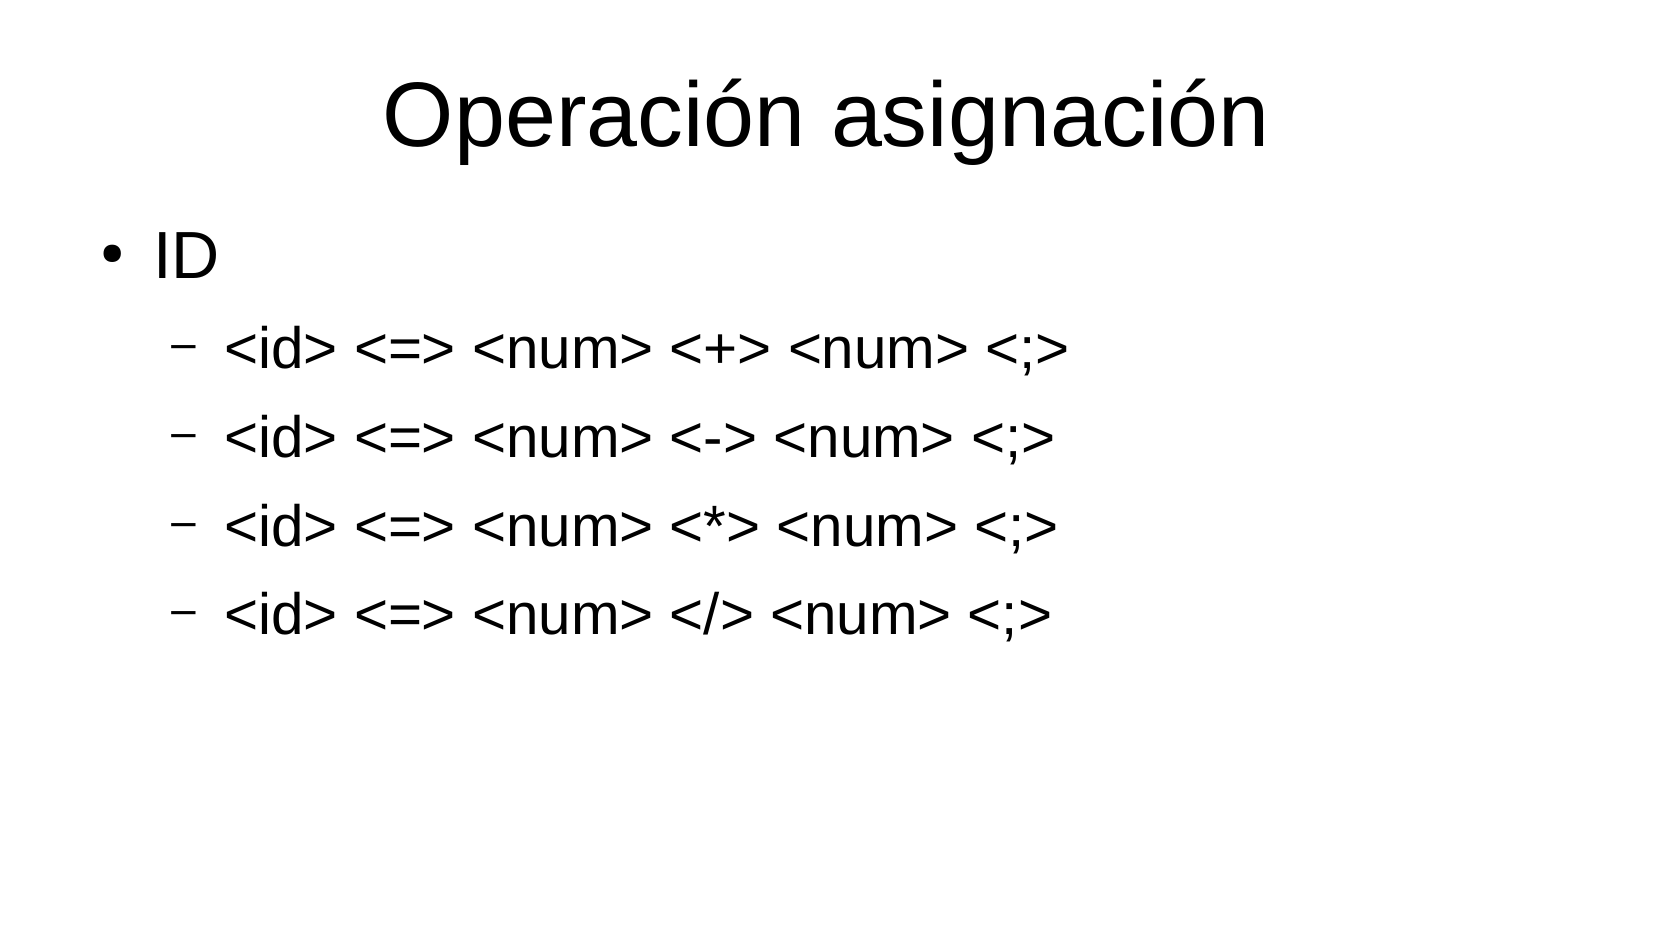

# Operación asignación
ID
<id> <=> <num> <+> <num> <;>
<id> <=> <num> <-> <num> <;>
<id> <=> <num> <*> <num> <;>
<id> <=> <num> </> <num> <;>